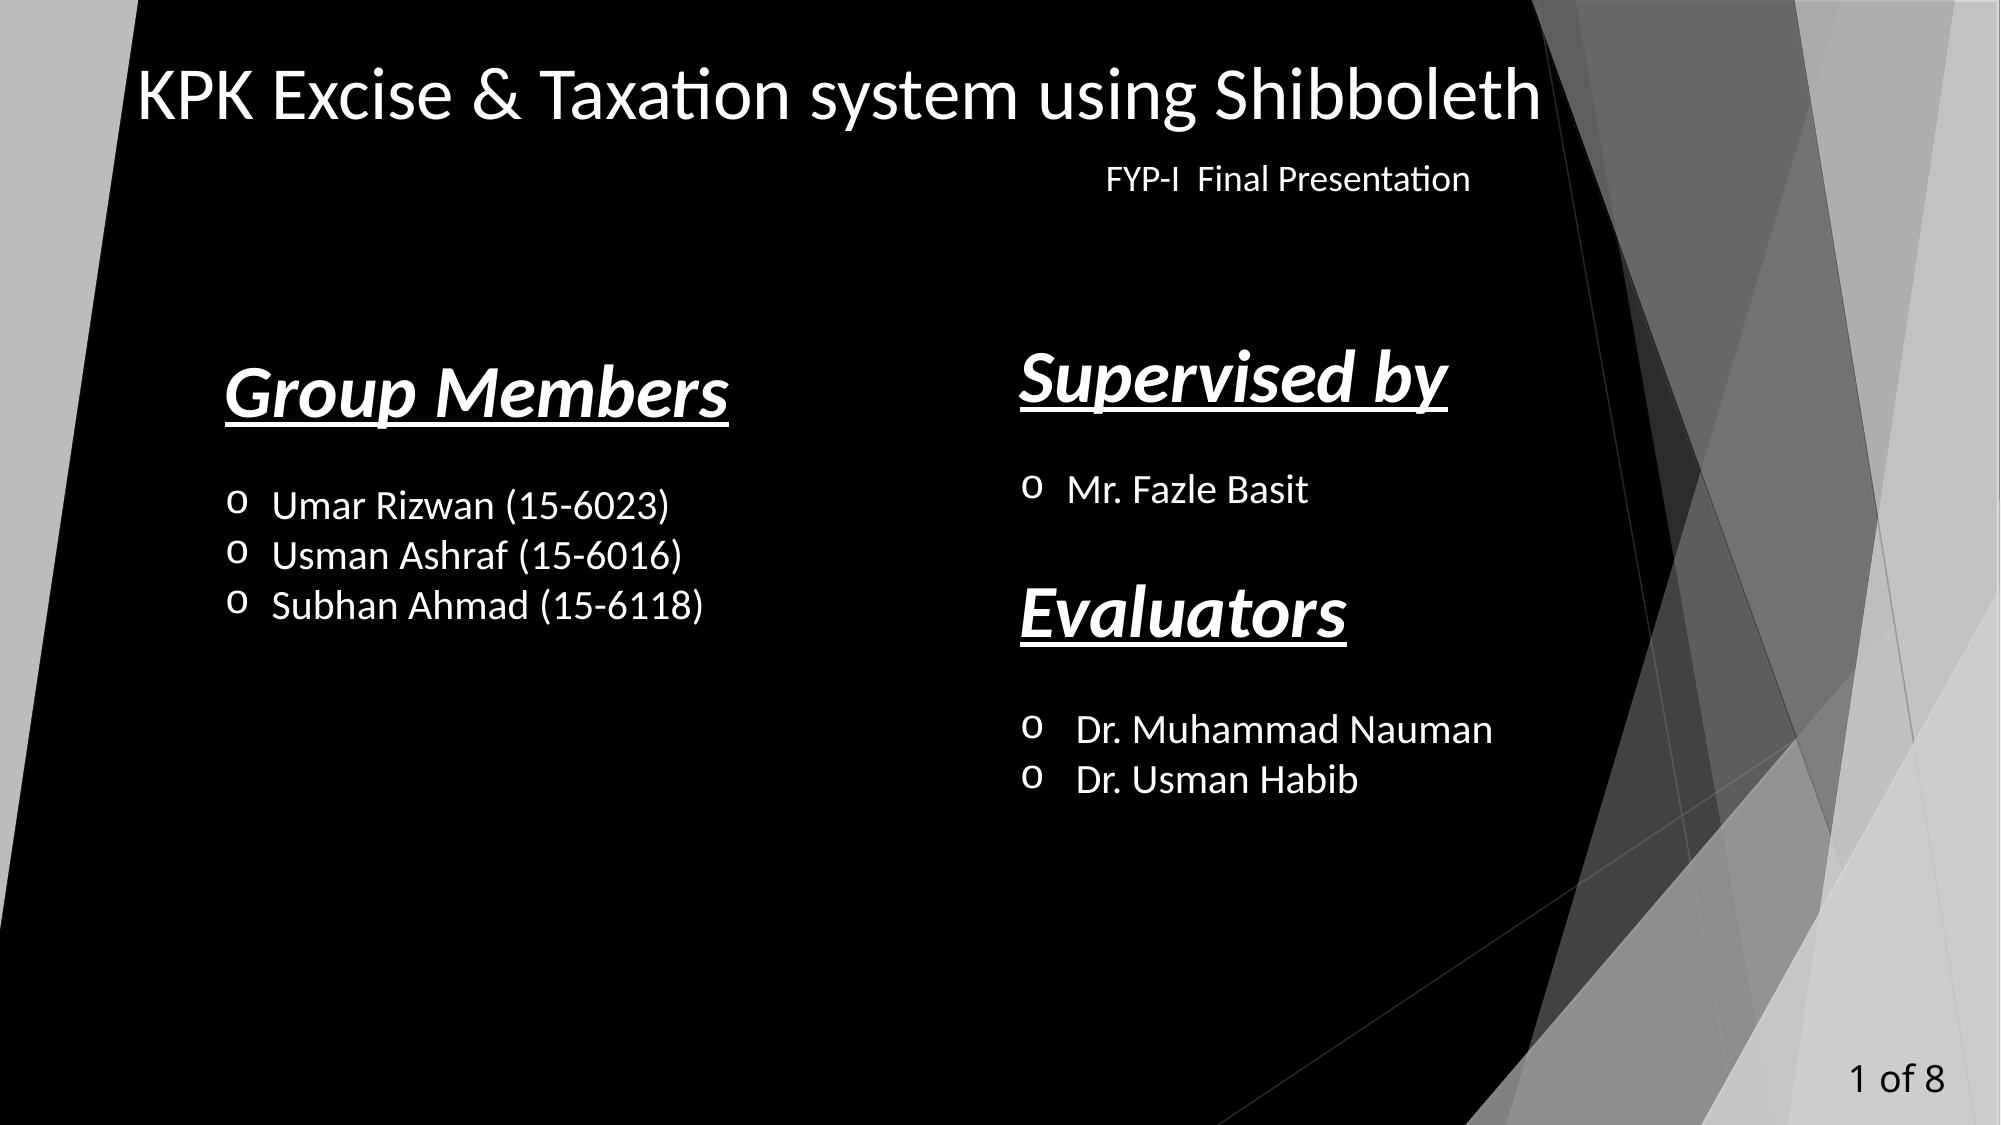

KPK Excise & Taxation system using Shibboleth
FYP-I Final Presentation
Supervised by
Mr. Fazle Basit
Evaluators
Dr. Muhammad Nauman
Dr. Usman Habib
Group Members
Umar Rizwan (15-6023)
Usman Ashraf (15-6016)
Subhan Ahmad (15-6118)
 1 of 8